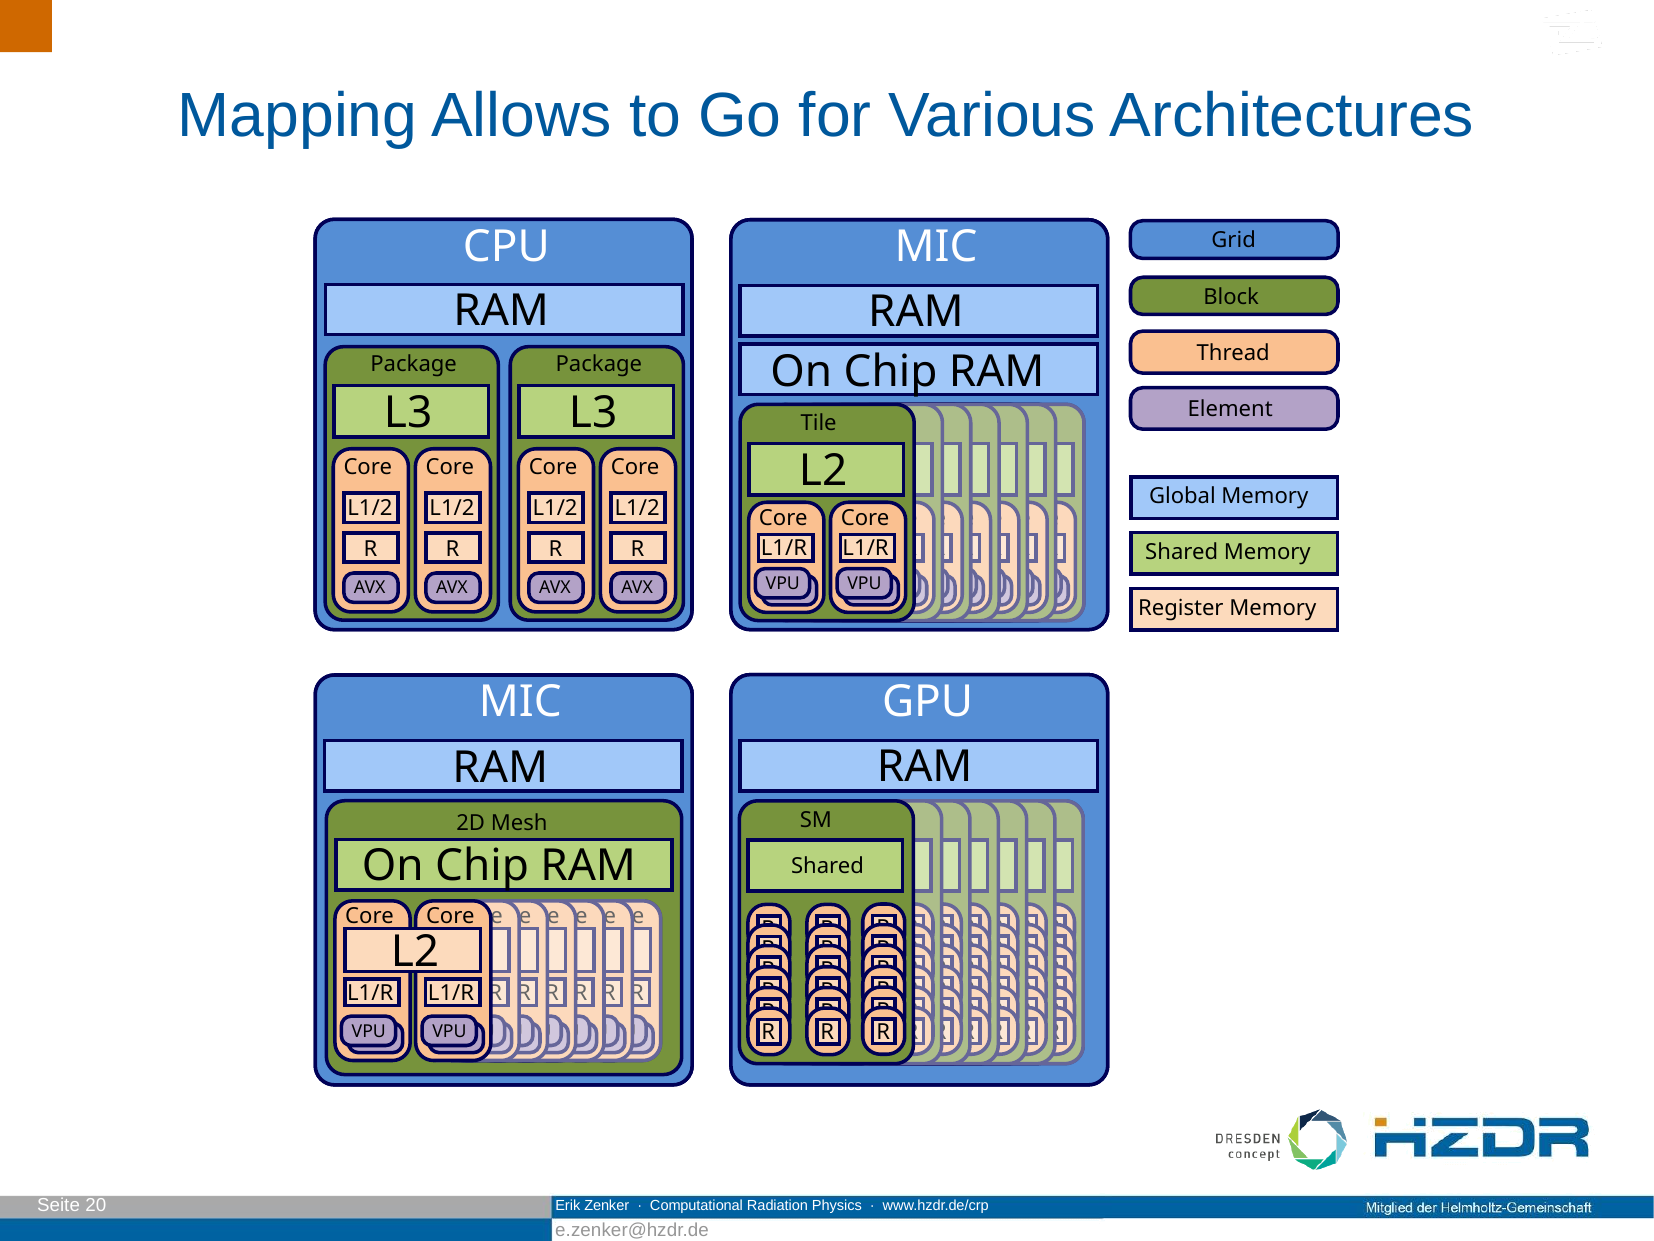

# Mapping Allows to Go for Various Architectures